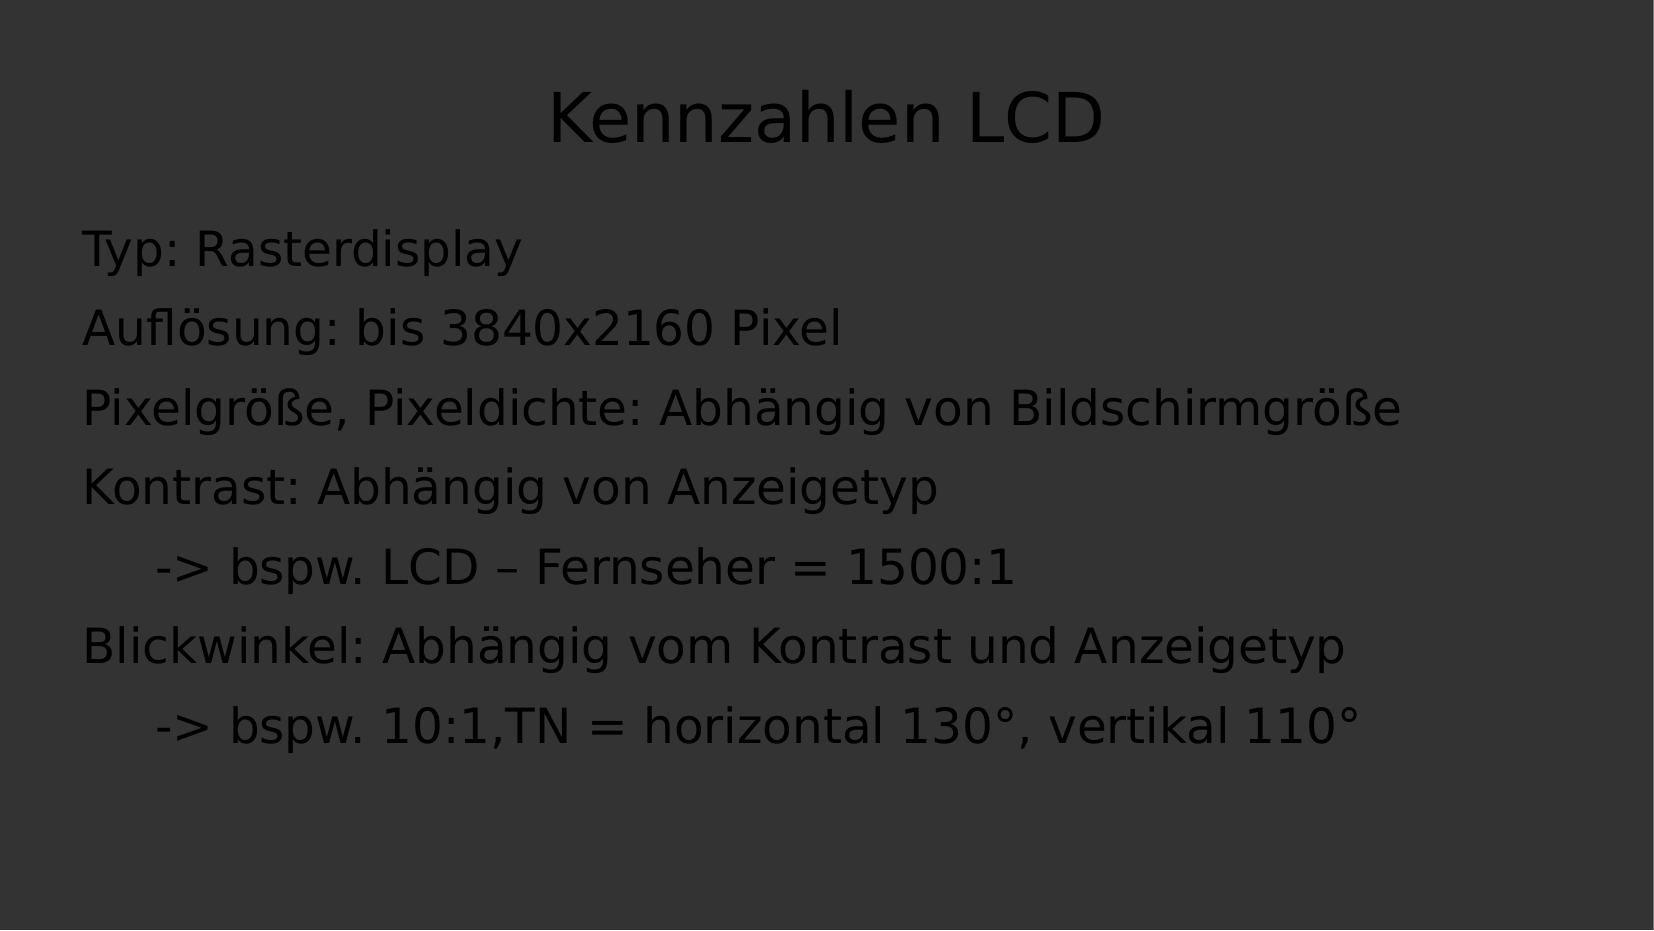

# Kennzahlen LCD
Typ: Rasterdisplay
Auflösung: bis 3840x2160 Pixel
Pixelgröße, Pixeldichte: Abhängig von Bildschirmgröße
Kontrast: Abhängig von Anzeigetyp
	-> bspw. LCD – Fernseher = 1500:1
Blickwinkel: Abhängig vom Kontrast und Anzeigetyp
	-> bspw. 10:1,TN = horizontal 130°, vertikal 110°